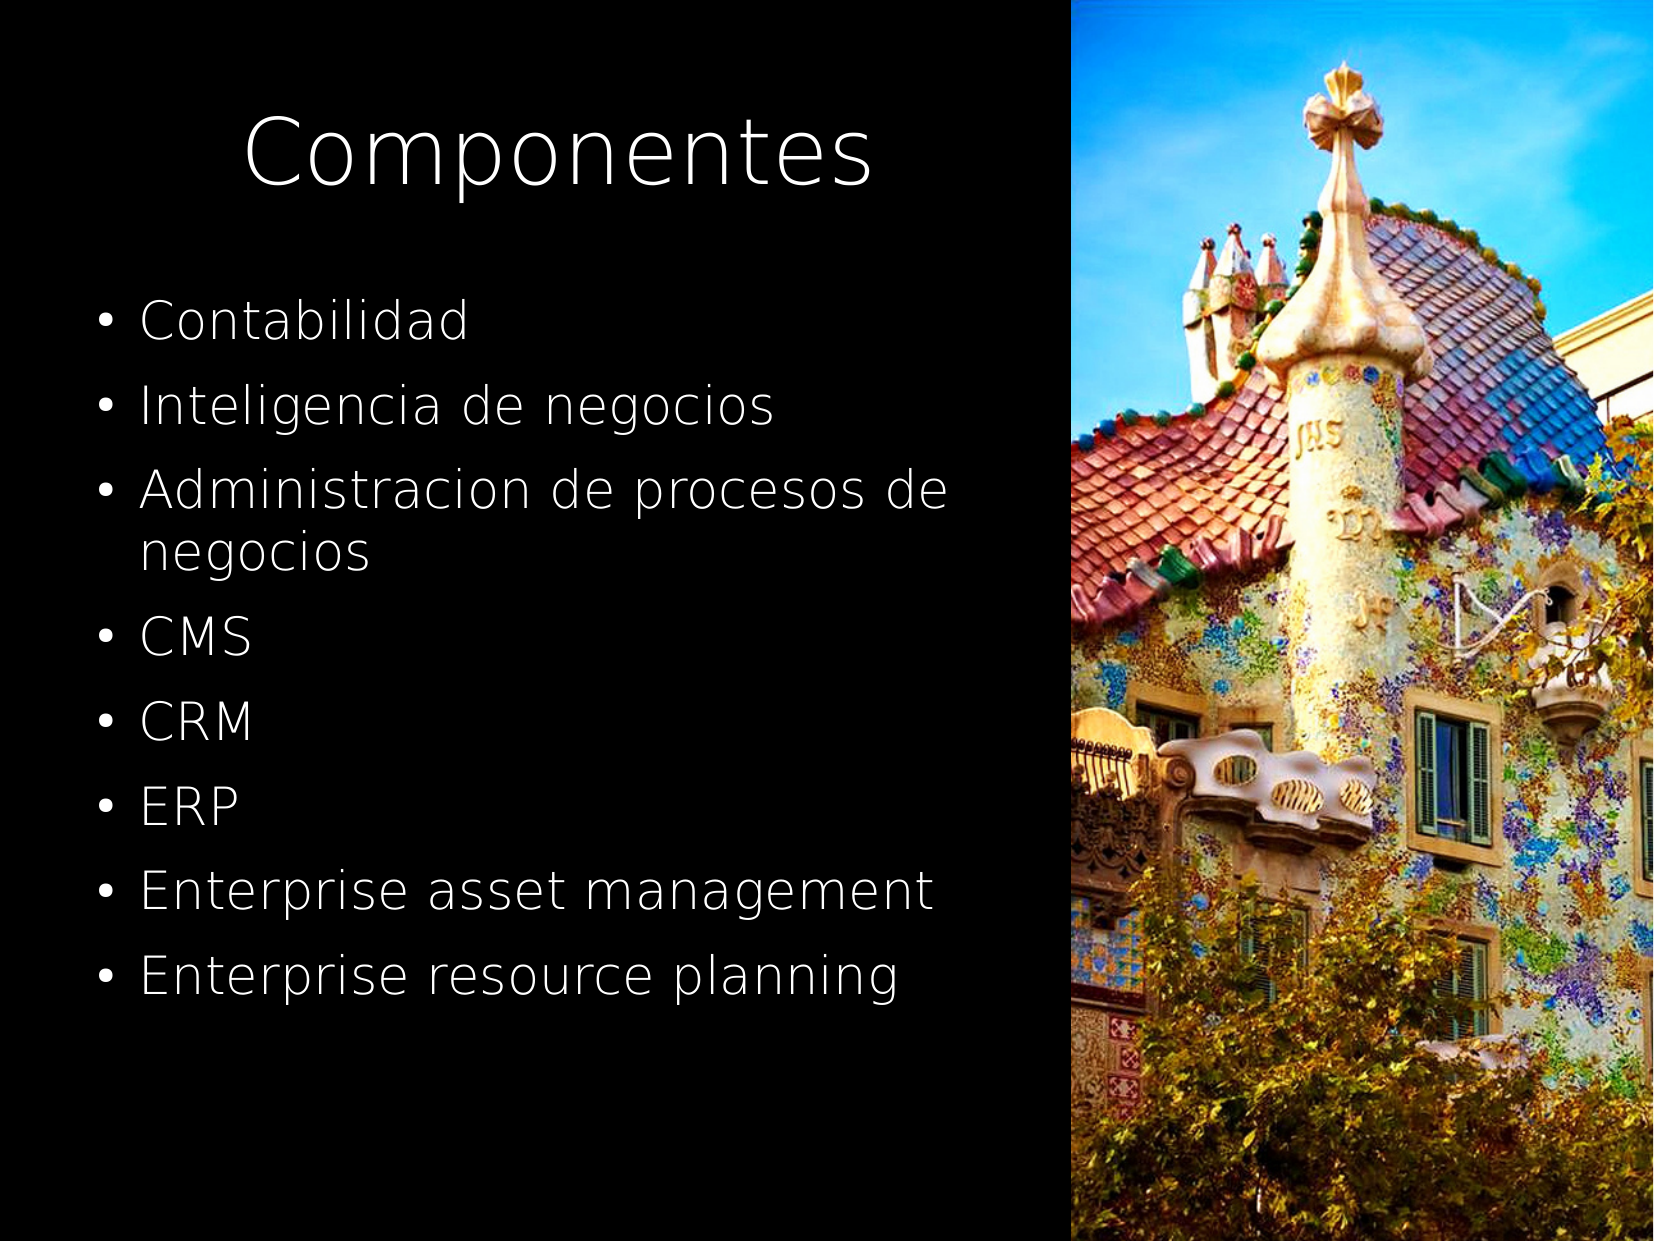

# Componentes
Contabilidad
Inteligencia de negocios
Administracion de procesos de negocios
CMS
CRM
ERP
Enterprise asset management
Enterprise resource planning